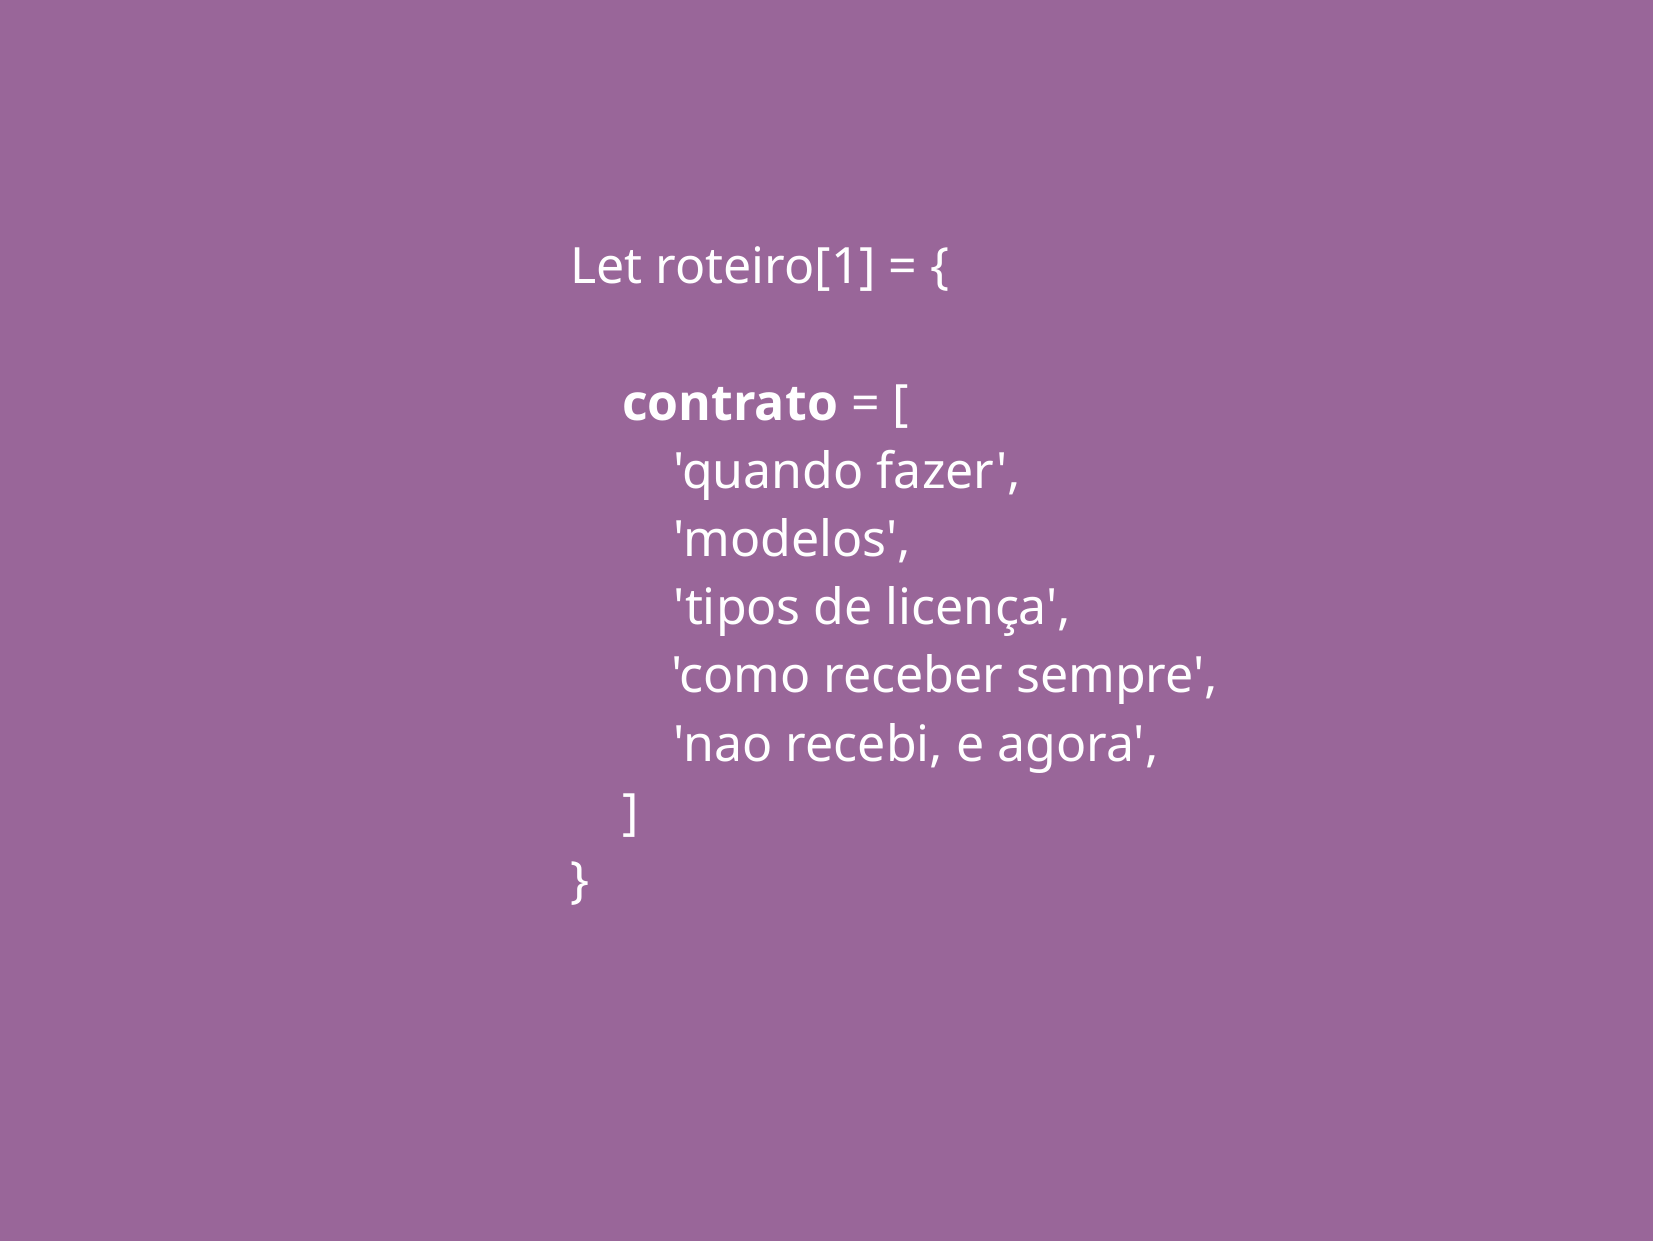

Let roteiro[1] = {
 contrato = [
 'quando fazer',
 'modelos',
 'tipos de licença',
	 'como receber sempre',
 'nao recebi, e agora',
 ]
}